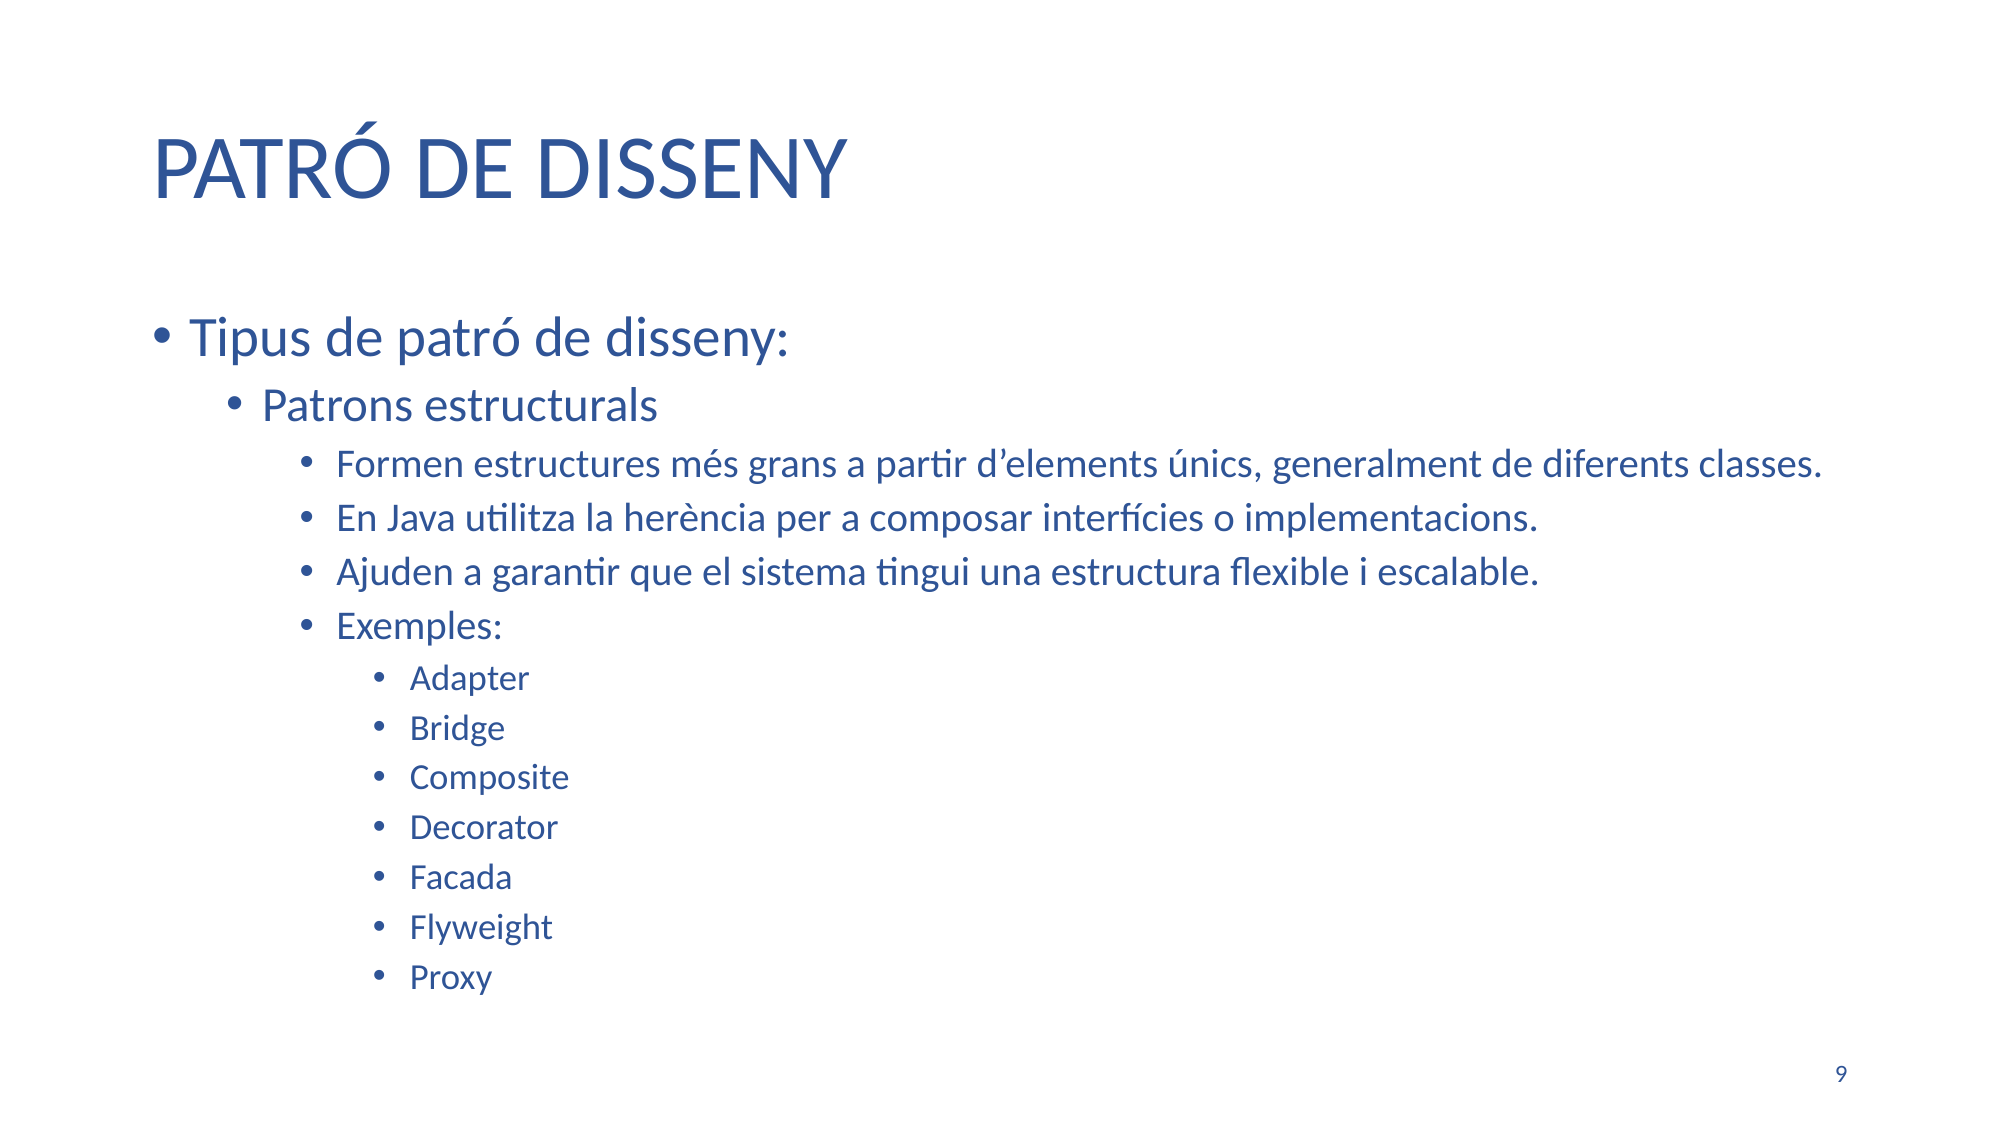

# PATRÓ DE DISSENY
Tipus de patró de disseny:
Patrons estructurals
Formen estructures més grans a partir d’elements únics, generalment de diferents classes.
En Java utilitza la herència per a composar interfícies o implementacions.
Ajuden a garantir que el sistema tingui una estructura flexible i escalable.
Exemples:
Adapter
Bridge
Composite
Decorator
Facada
Flyweight
Proxy